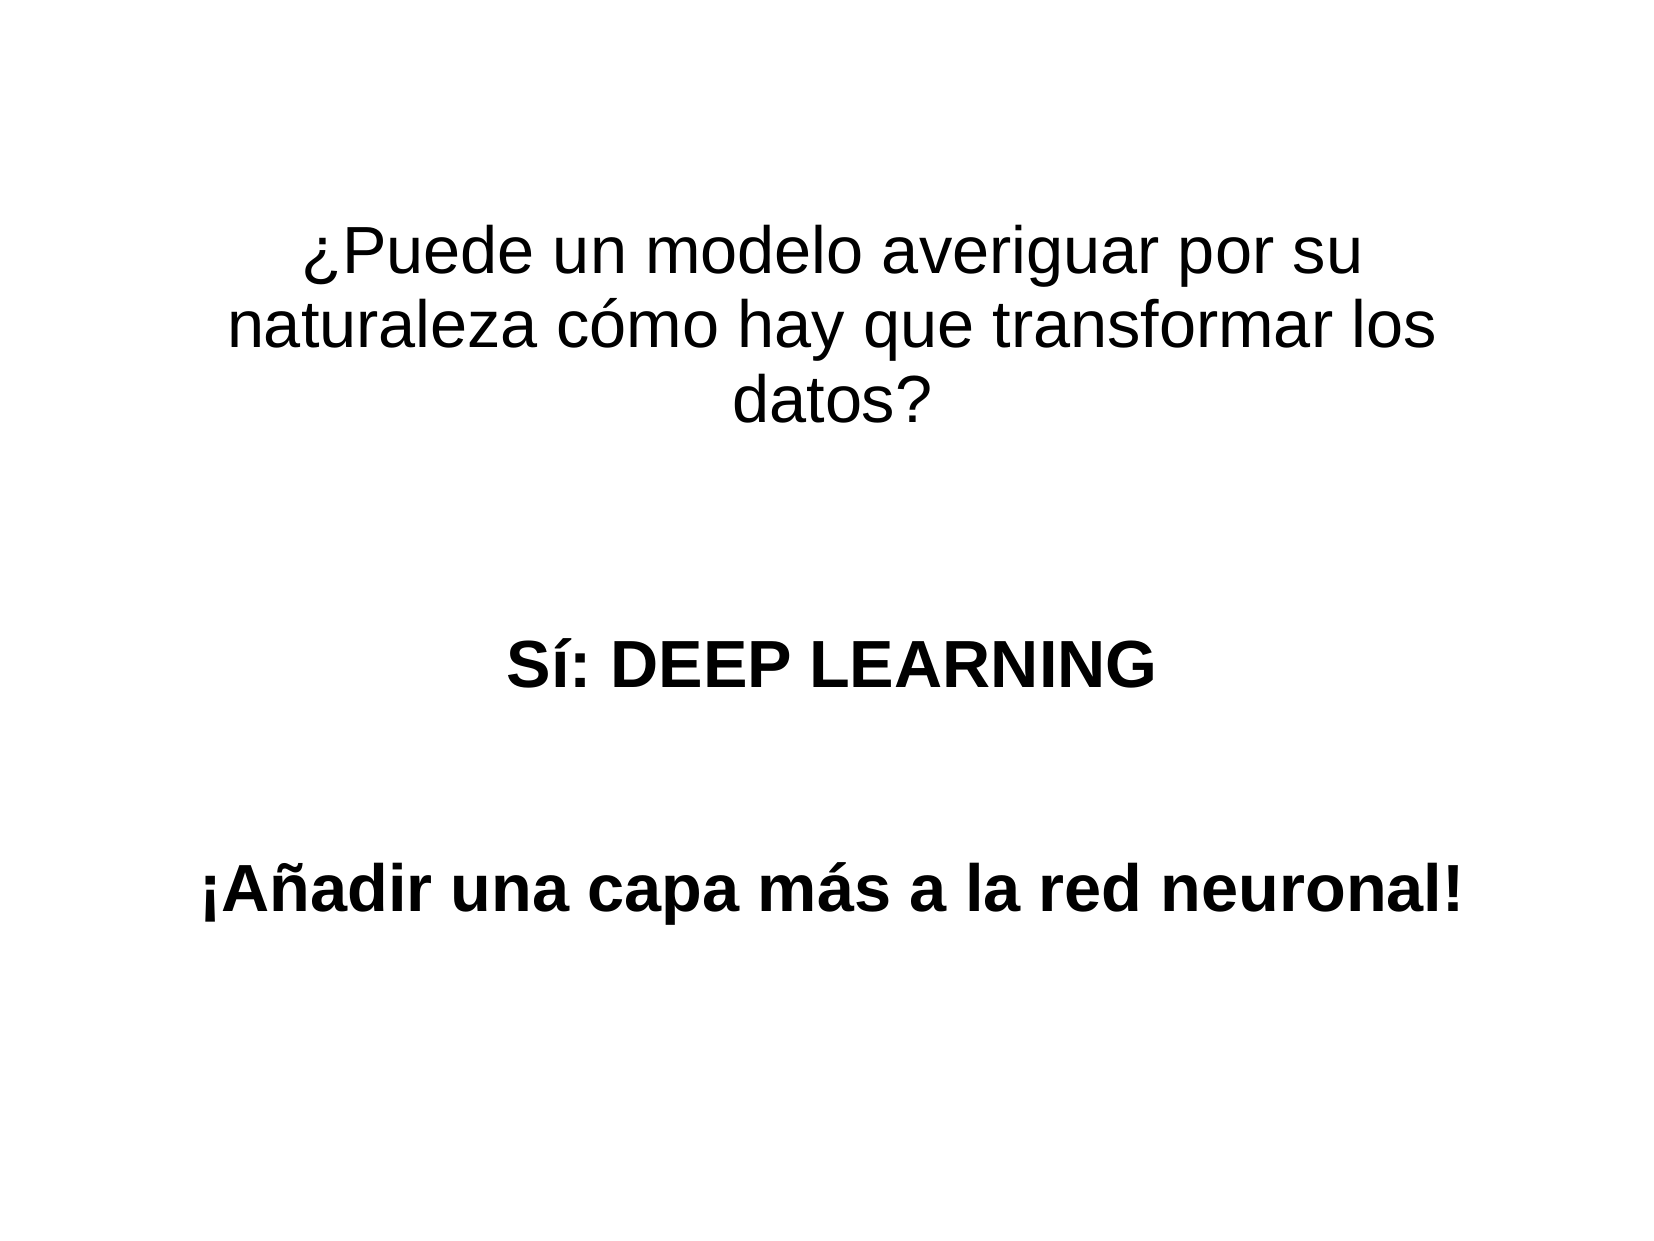

#
¿Puede un modelo averiguar por su naturaleza cómo hay que transformar los datos?
Sí: DEEP LEARNING
¡Añadir una capa más a la red neuronal!